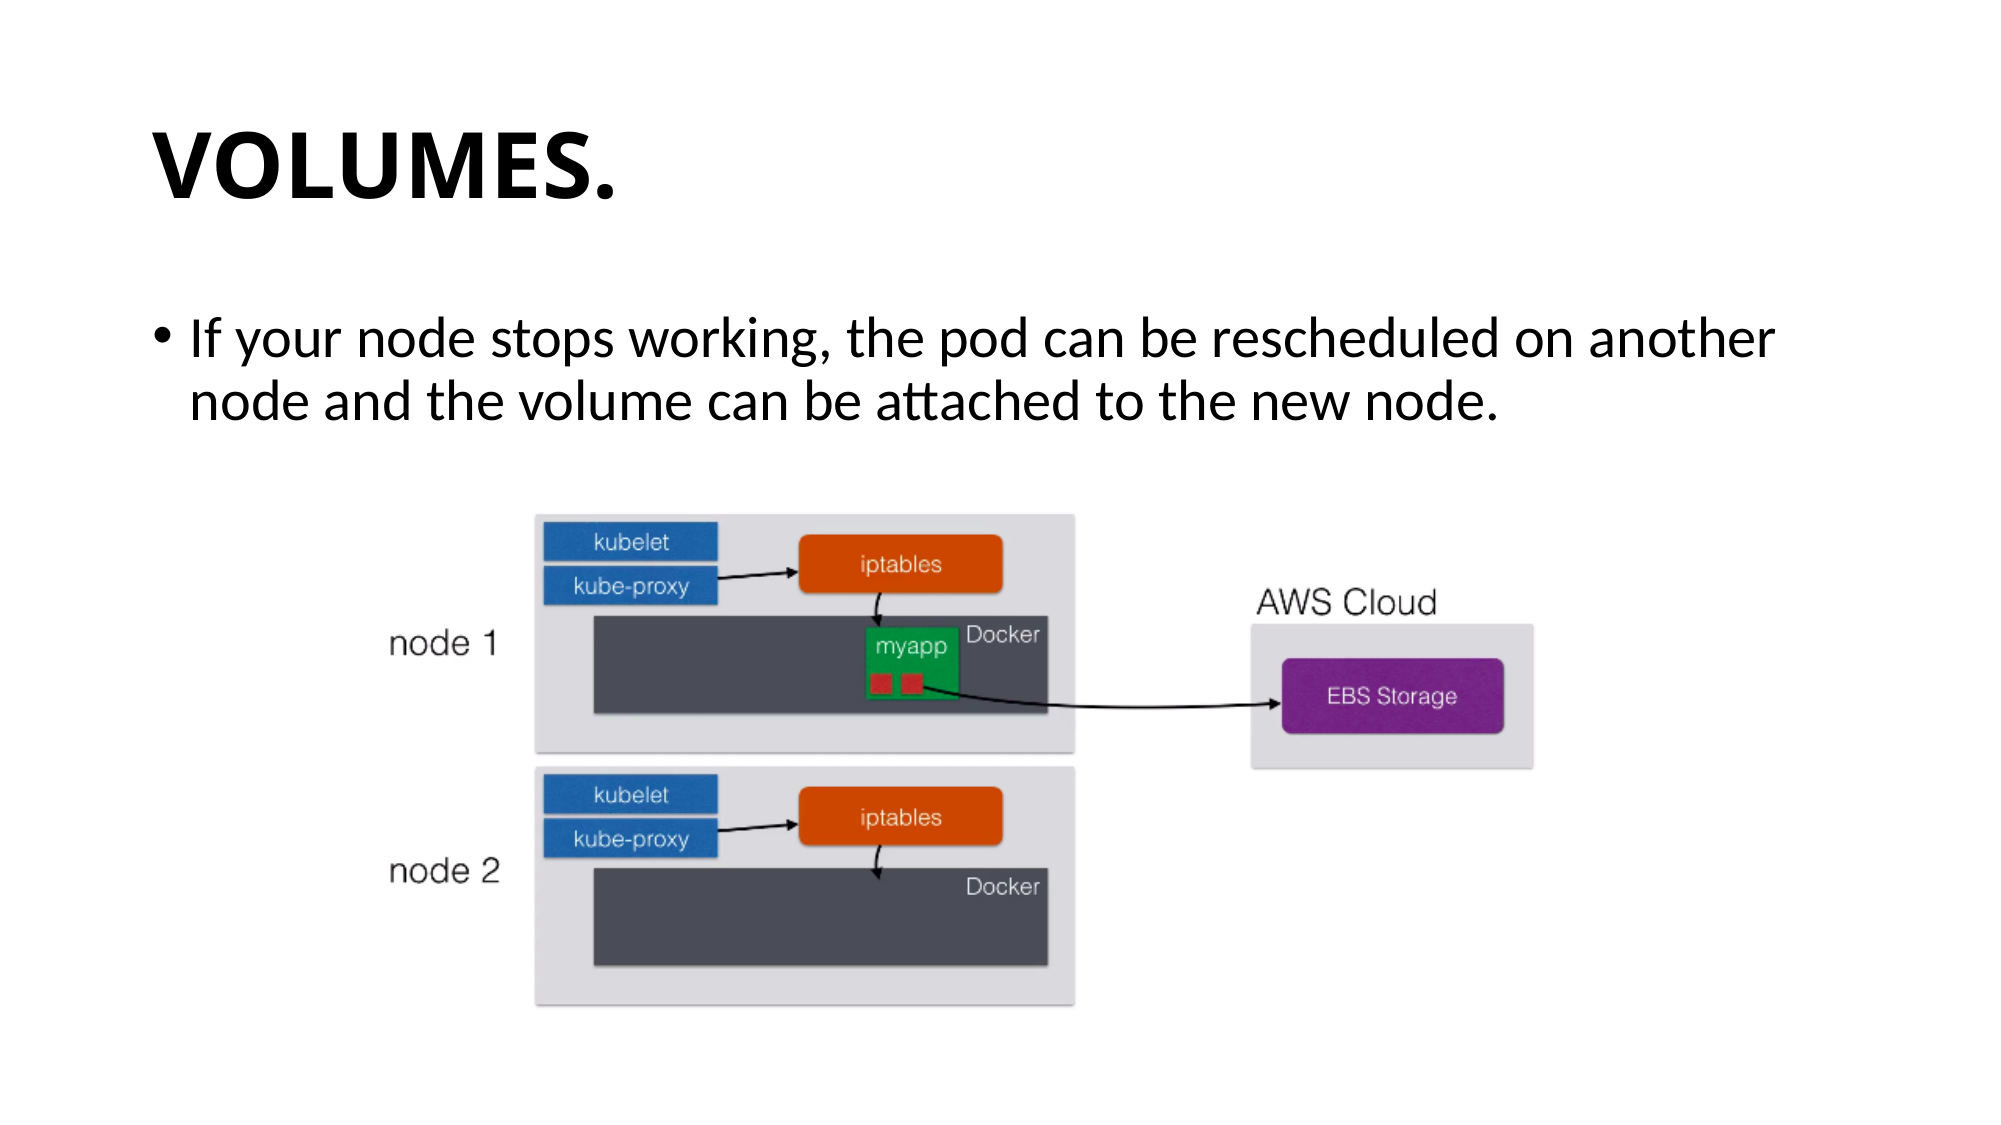

# VOLUMES.
If your node stops working, the pod can be rescheduled on another node and the volume can be attached to the new node.